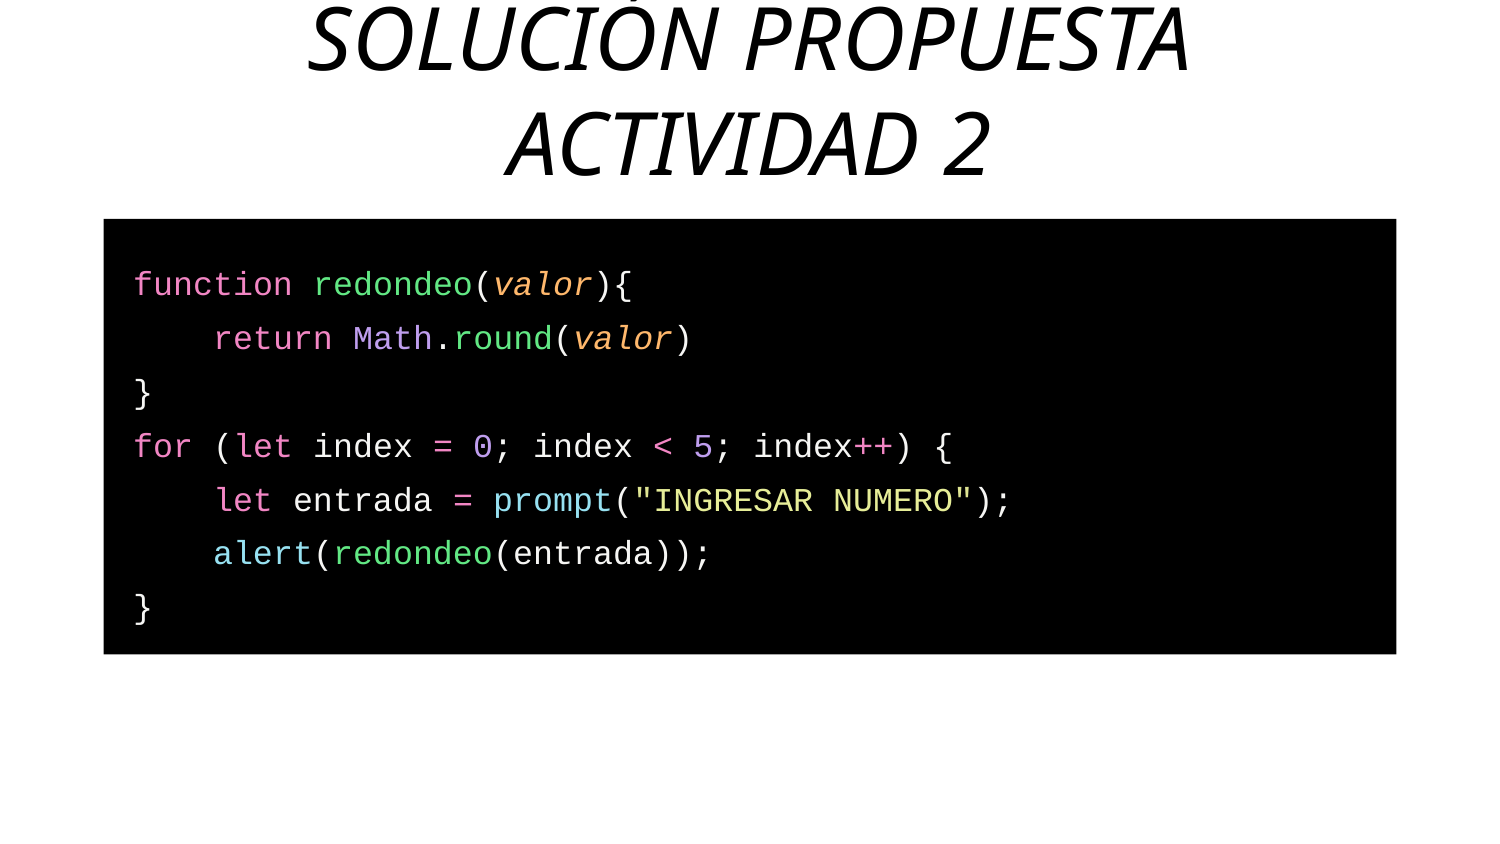

SOLUCIÓN PROPUESTA ACTIVIDAD 2
function redondeo(valor){
 return Math.round(valor)
}
for (let index = 0; index < 5; index++) {
 let entrada = prompt("INGRESAR NUMERO");
 alert(redondeo(entrada));
}